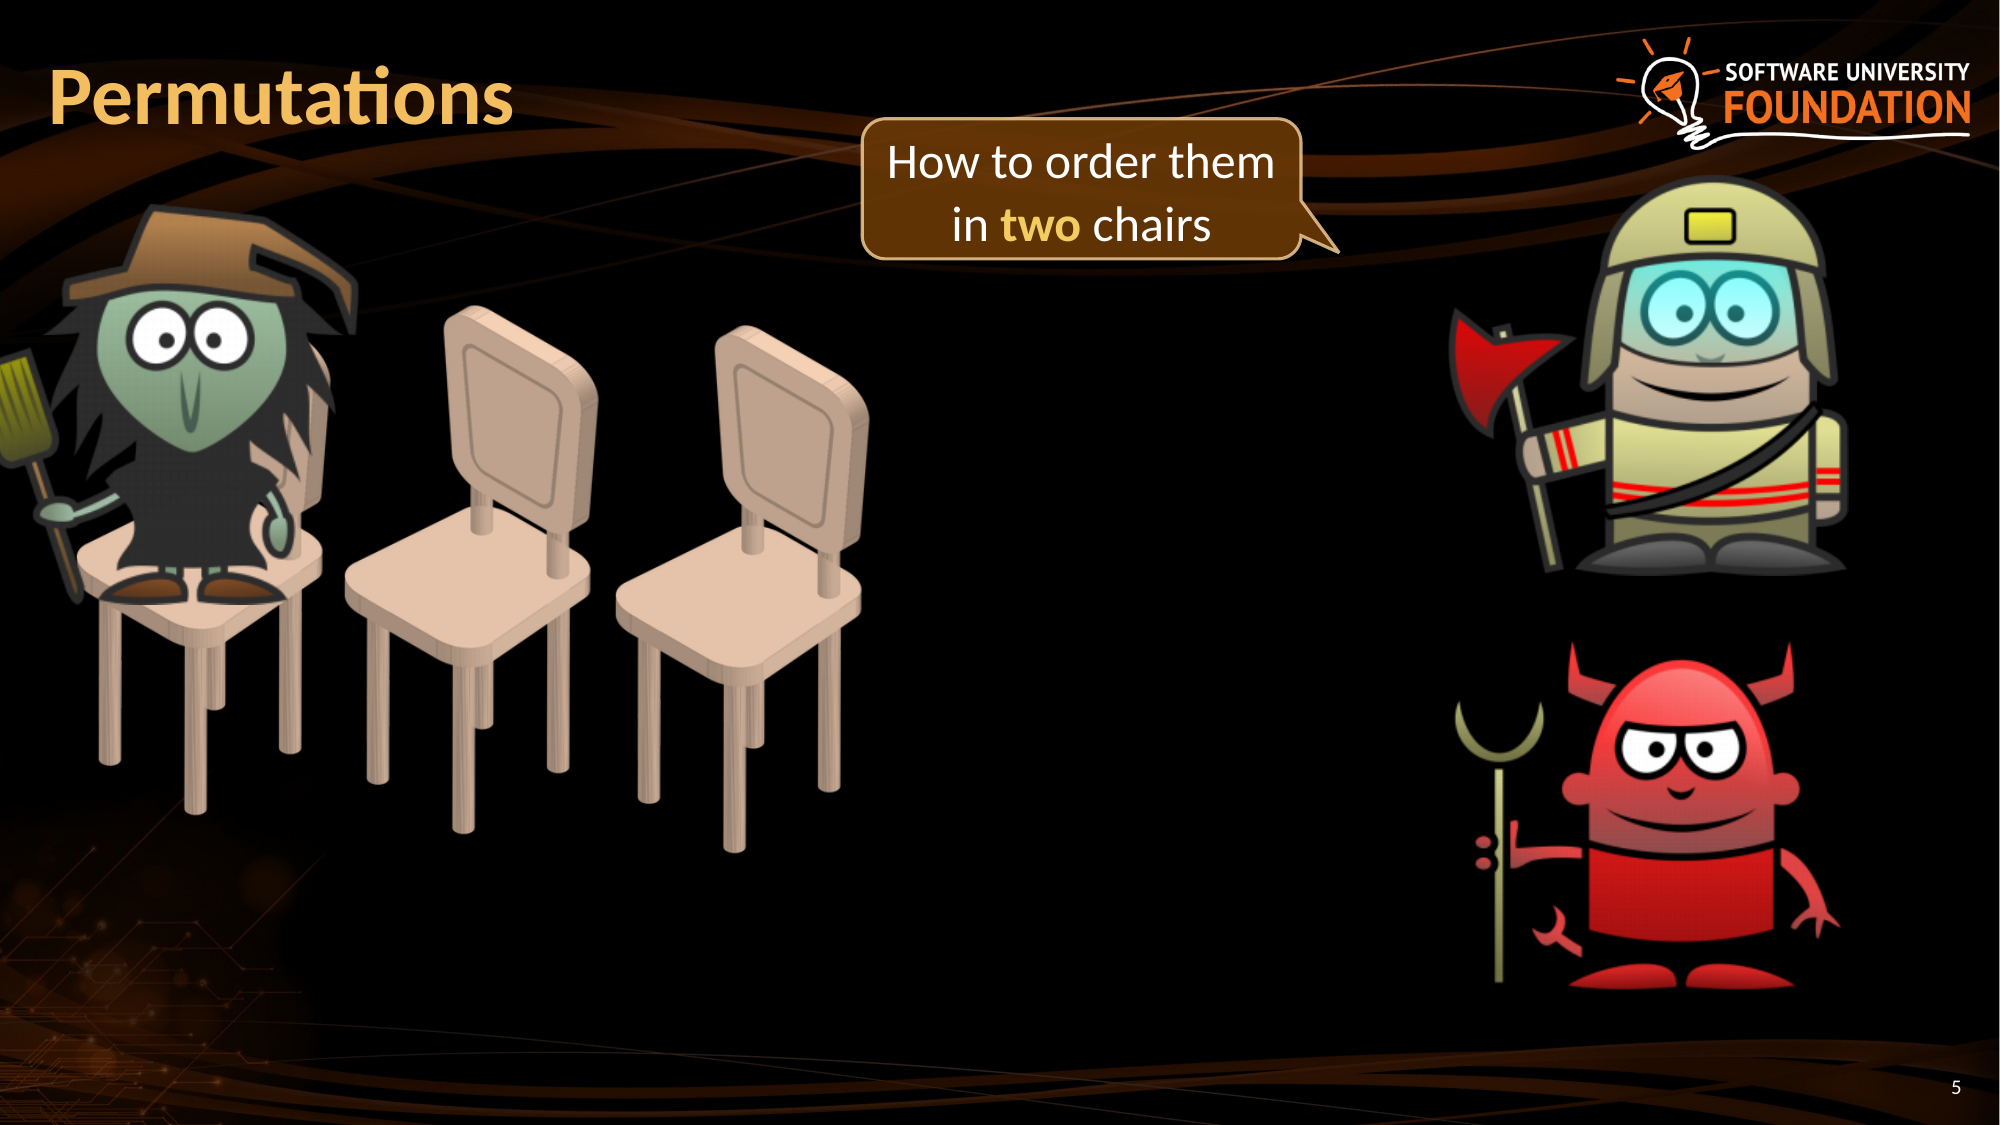

# Permutations
How to order them in two chairs